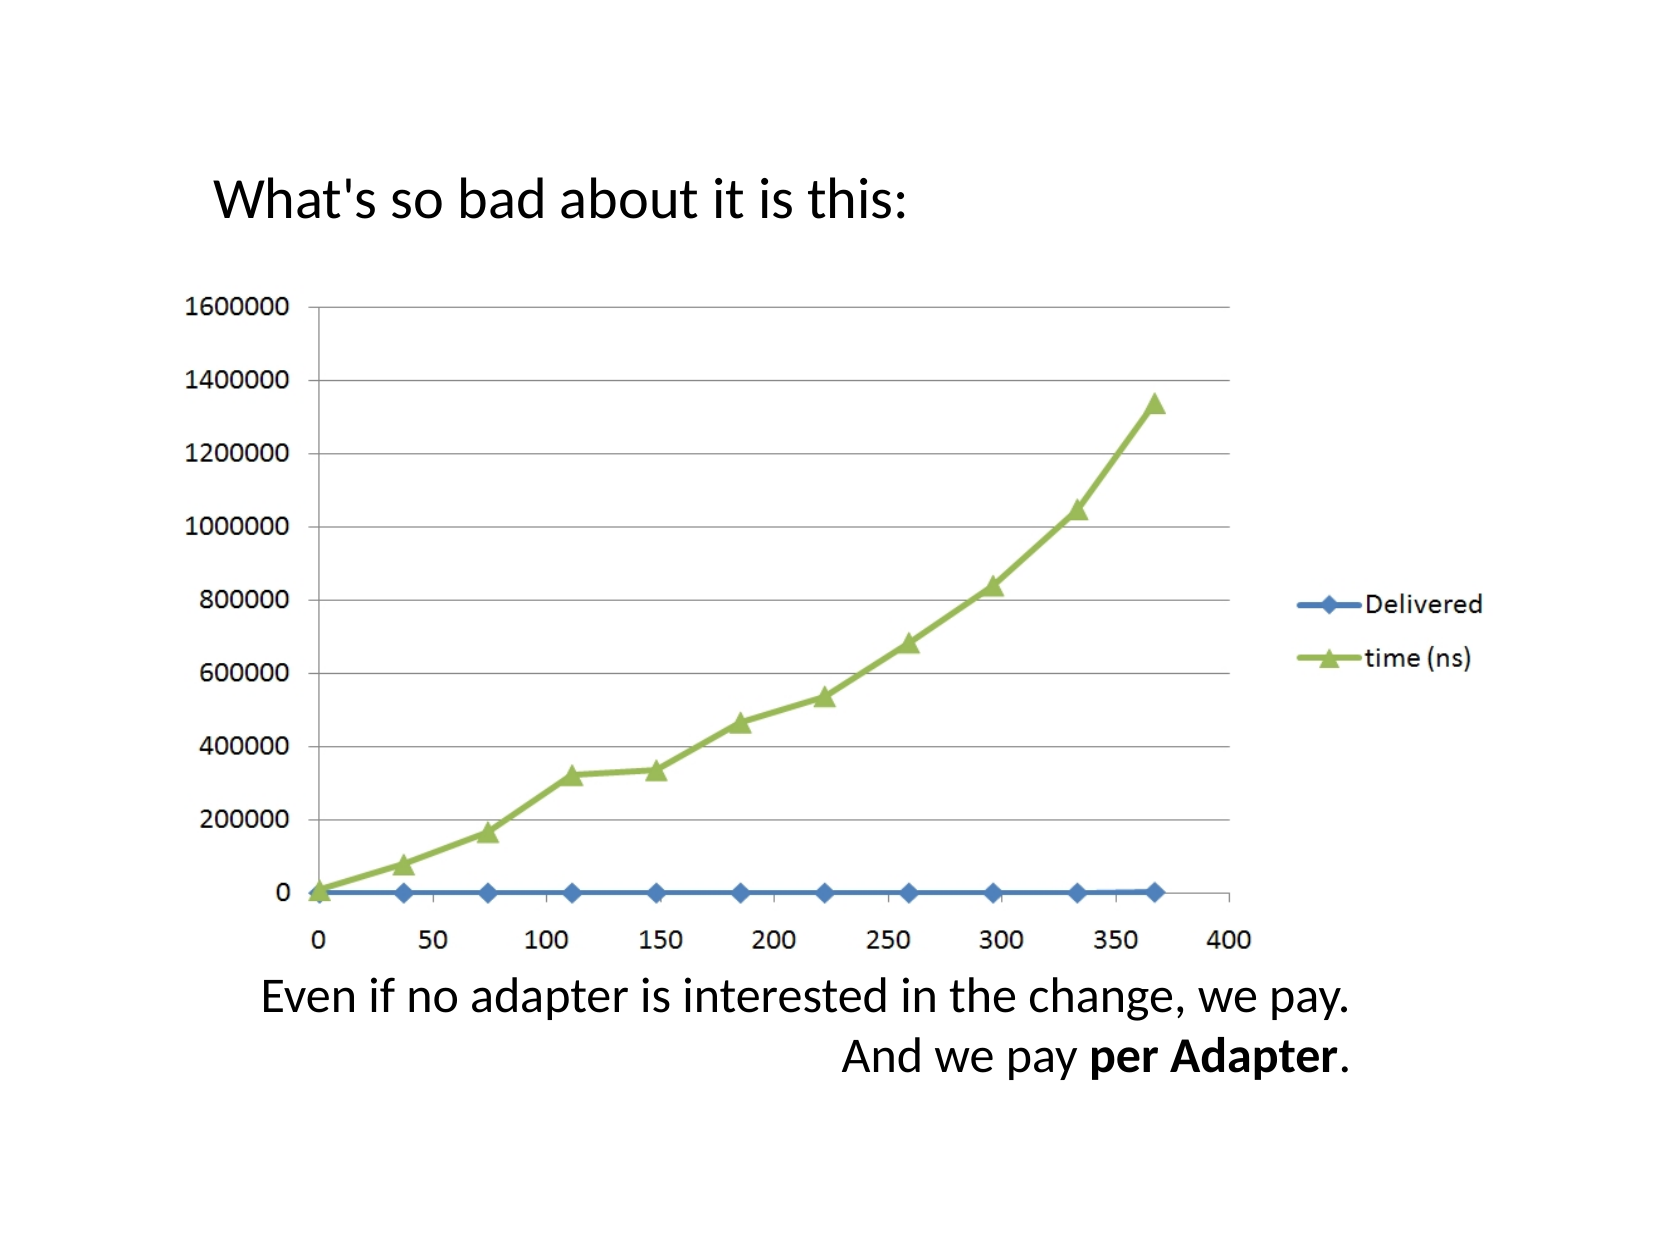

What's so bad about it is this:
Even if no adapter is interested in the change, we pay.
And we pay per Adapter.